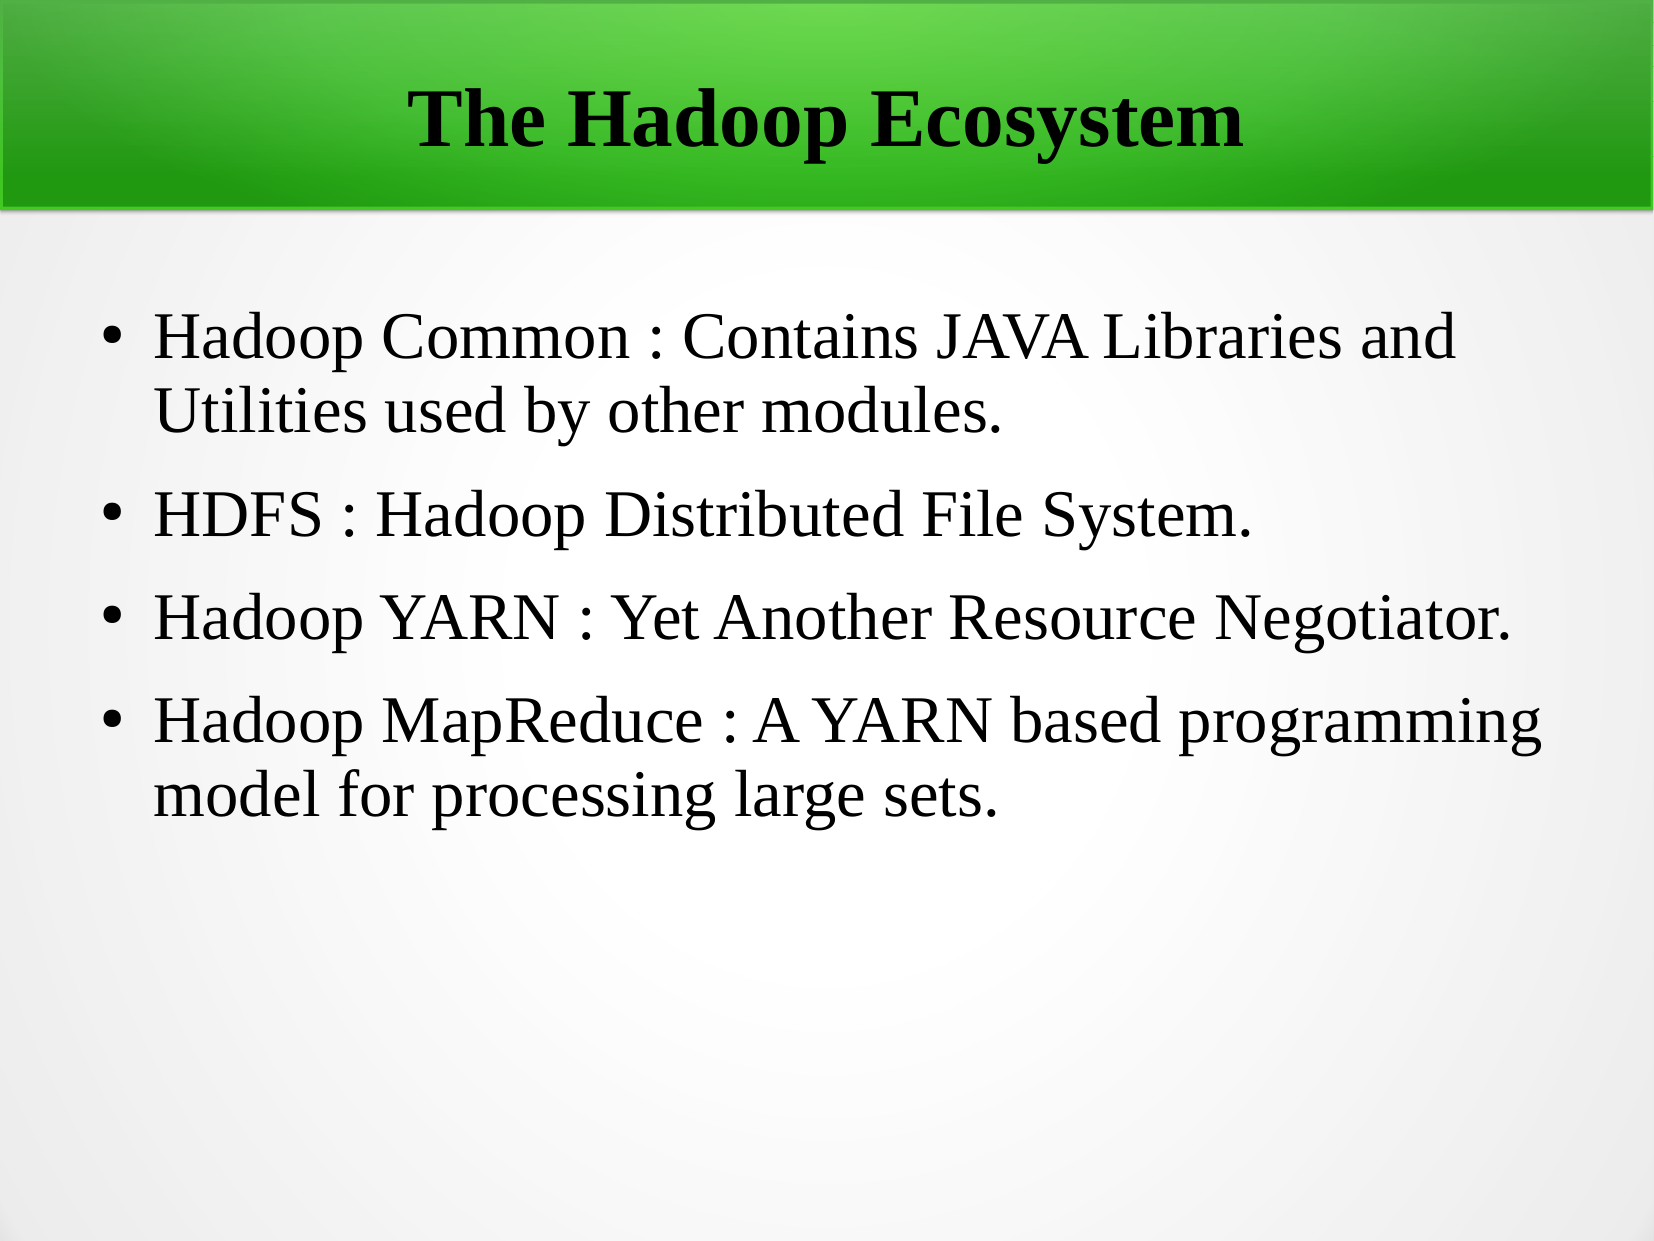

# The Hadoop Ecosystem
Hadoop Common : Contains JAVA Libraries and Utilities used by other modules.
HDFS : Hadoop Distributed File System.
Hadoop YARN : Yet Another Resource Negotiator.
Hadoop MapReduce : A YARN based programming model for processing large sets.